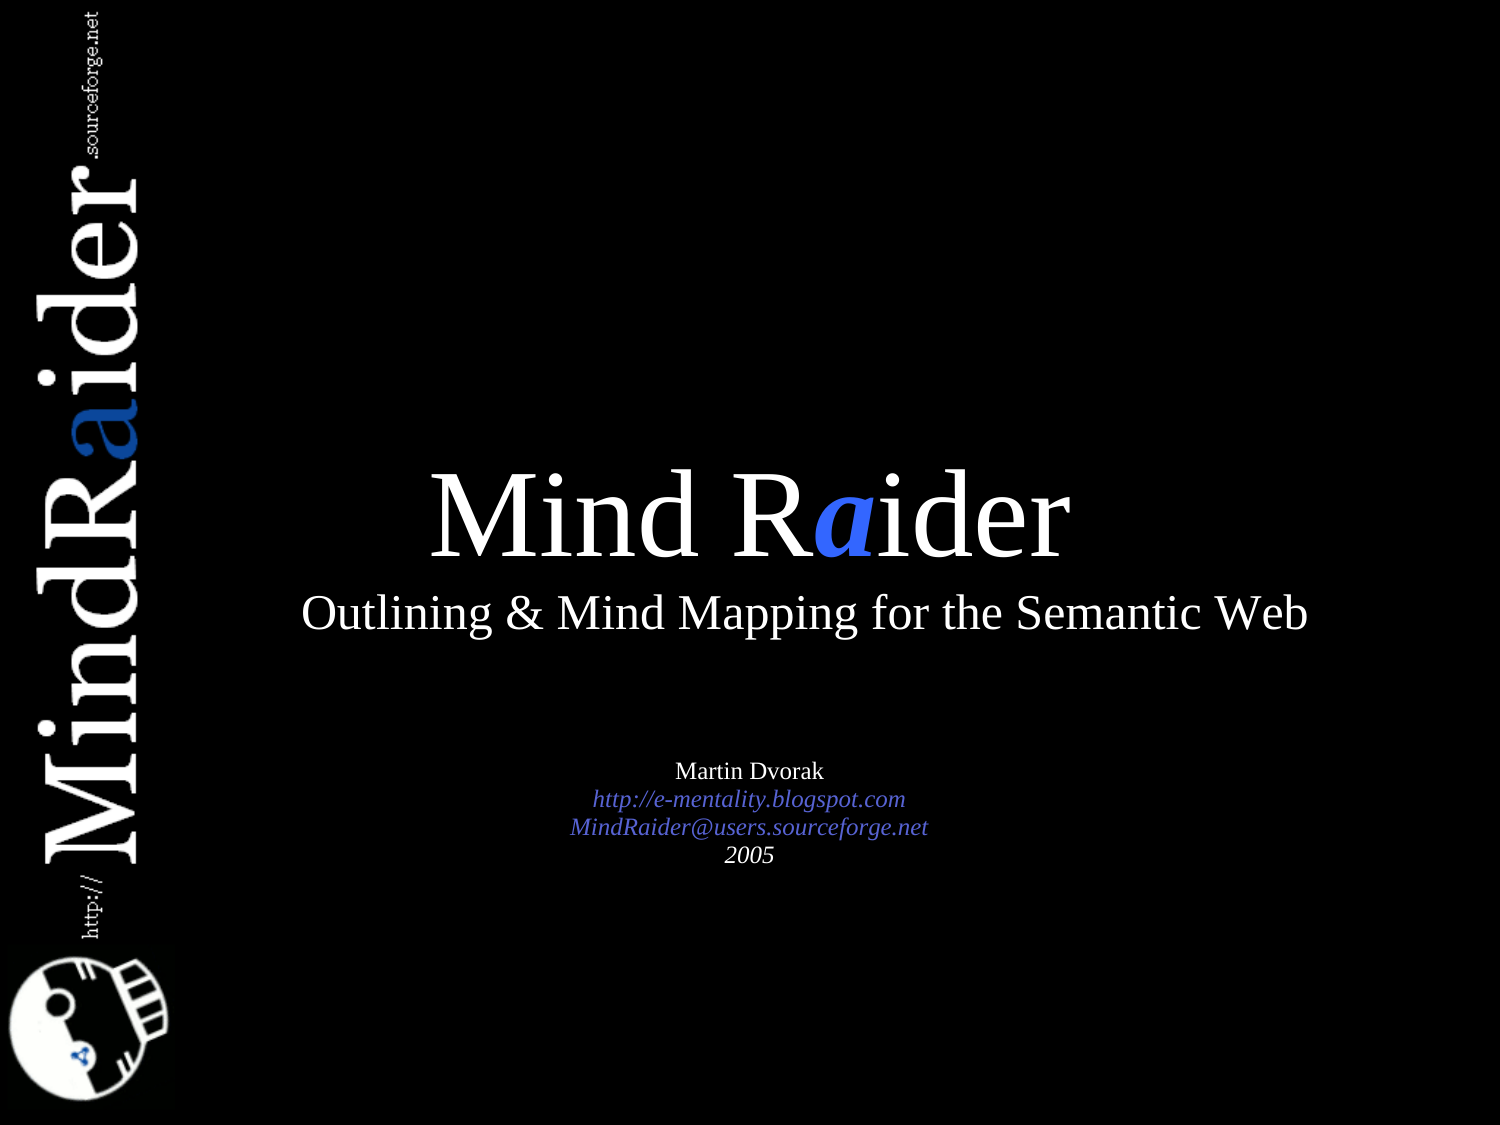

# Mind Raider
Outlining & Mind Mapping for the Semantic Web
Martin Dvorak
http://e-mentality.blogspot.com
MindRaider@users.sourceforge.net
2005